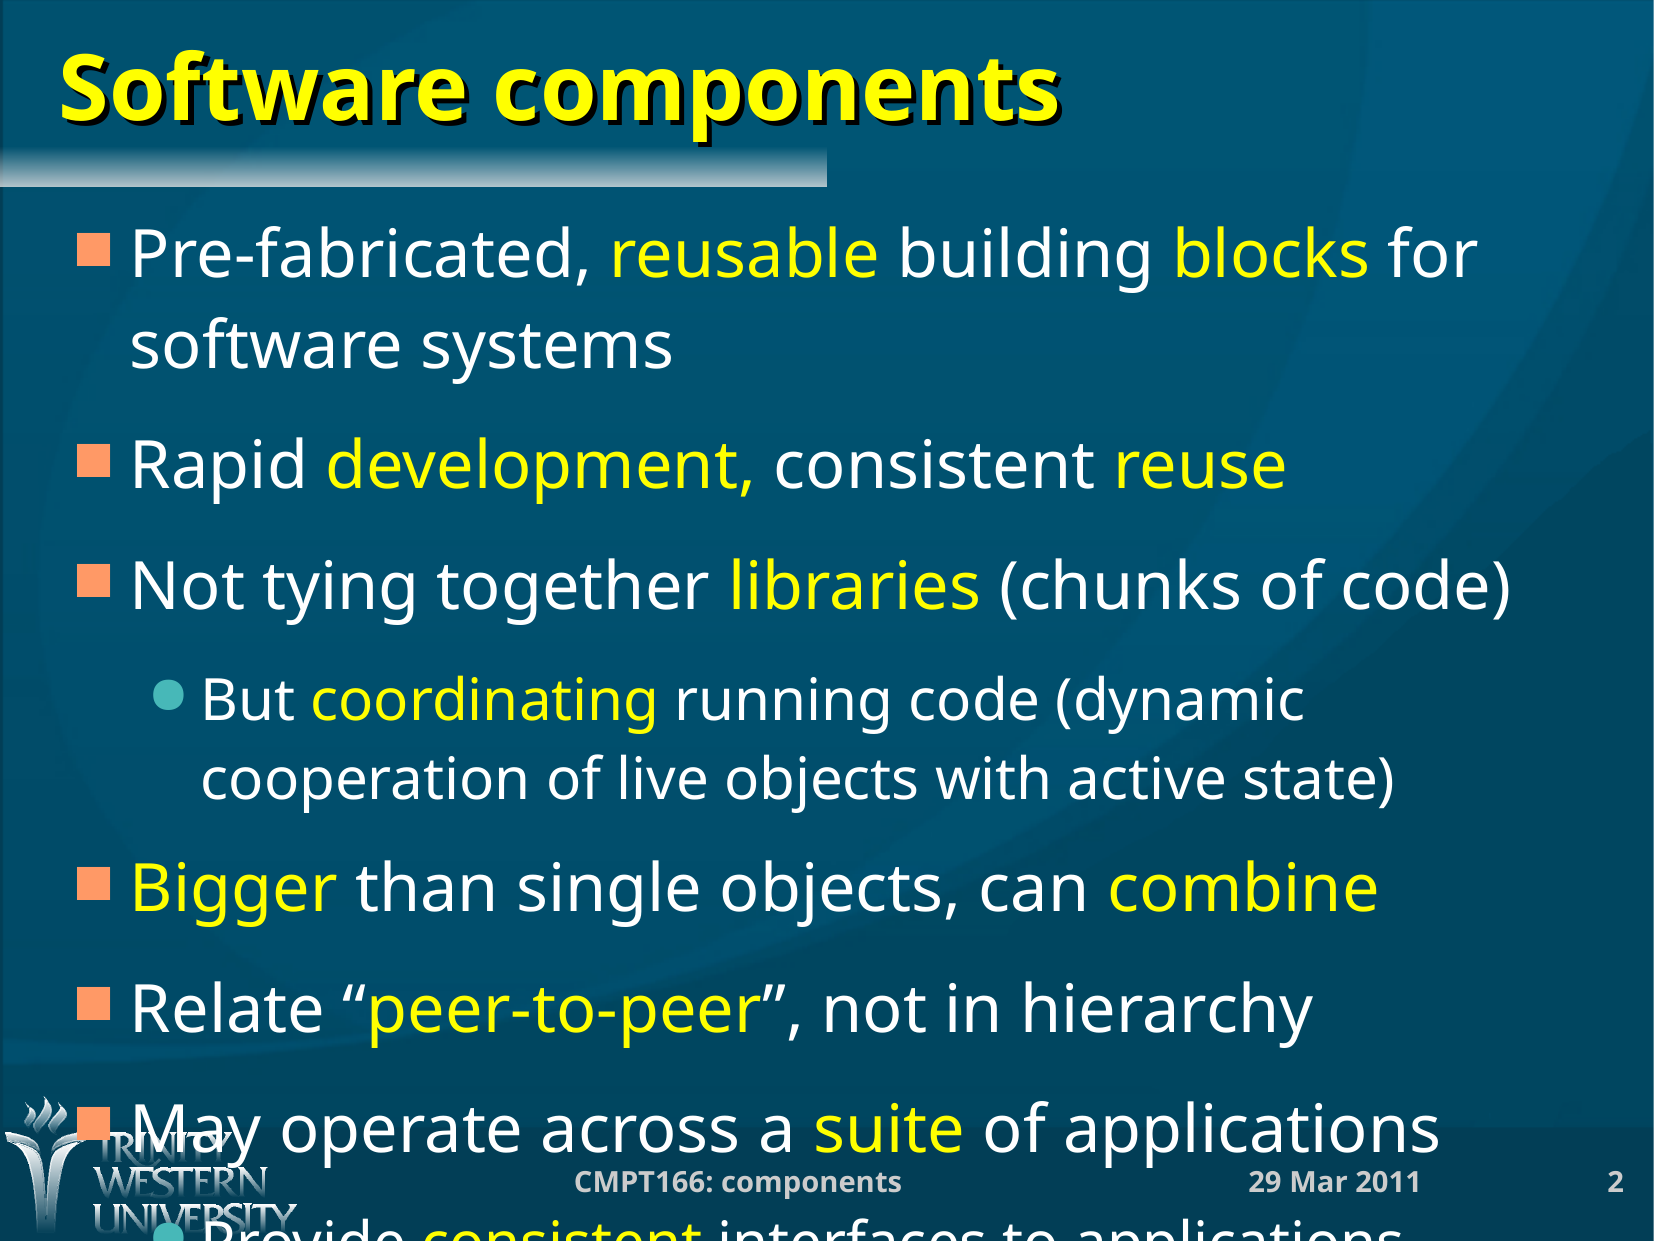

# Software components
Pre-fabricated, reusable building blocks for software systems
Rapid development, consistent reuse
Not tying together libraries (chunks of code)
But coordinating running code (dynamic cooperation of live objects with active state)
Bigger than single objects, can combine
Relate “peer-to-peer”, not in hierarchy
May operate across a suite of applications
Provide consistent interfaces to applications
CMPT166: components
29 Mar 2011
2